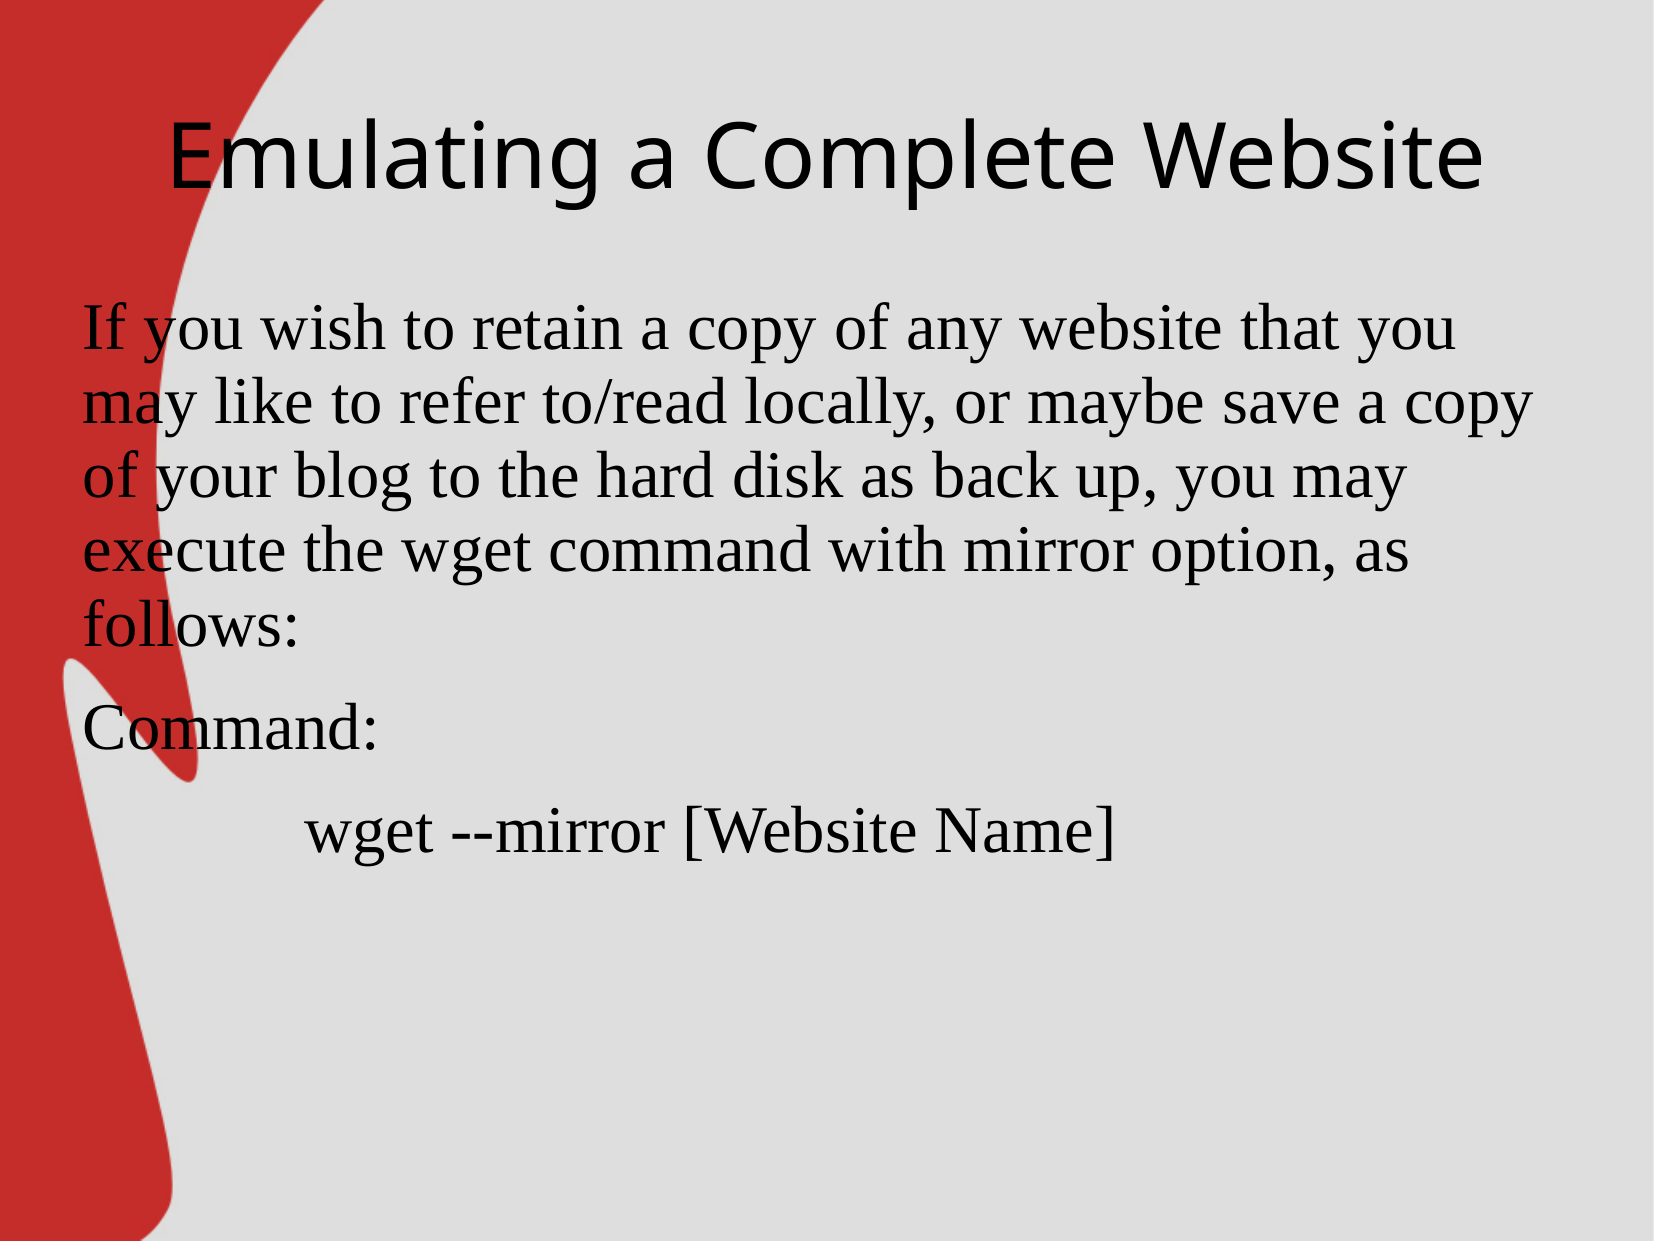

# Emulating a Complete Website
If you wish to retain a copy of any website that you may like to refer to/read locally, or maybe save a copy of your blog to the hard disk as back up, you may execute the wget command with mirror option, as follows:
Command:
			wget --mirror [Website Name]